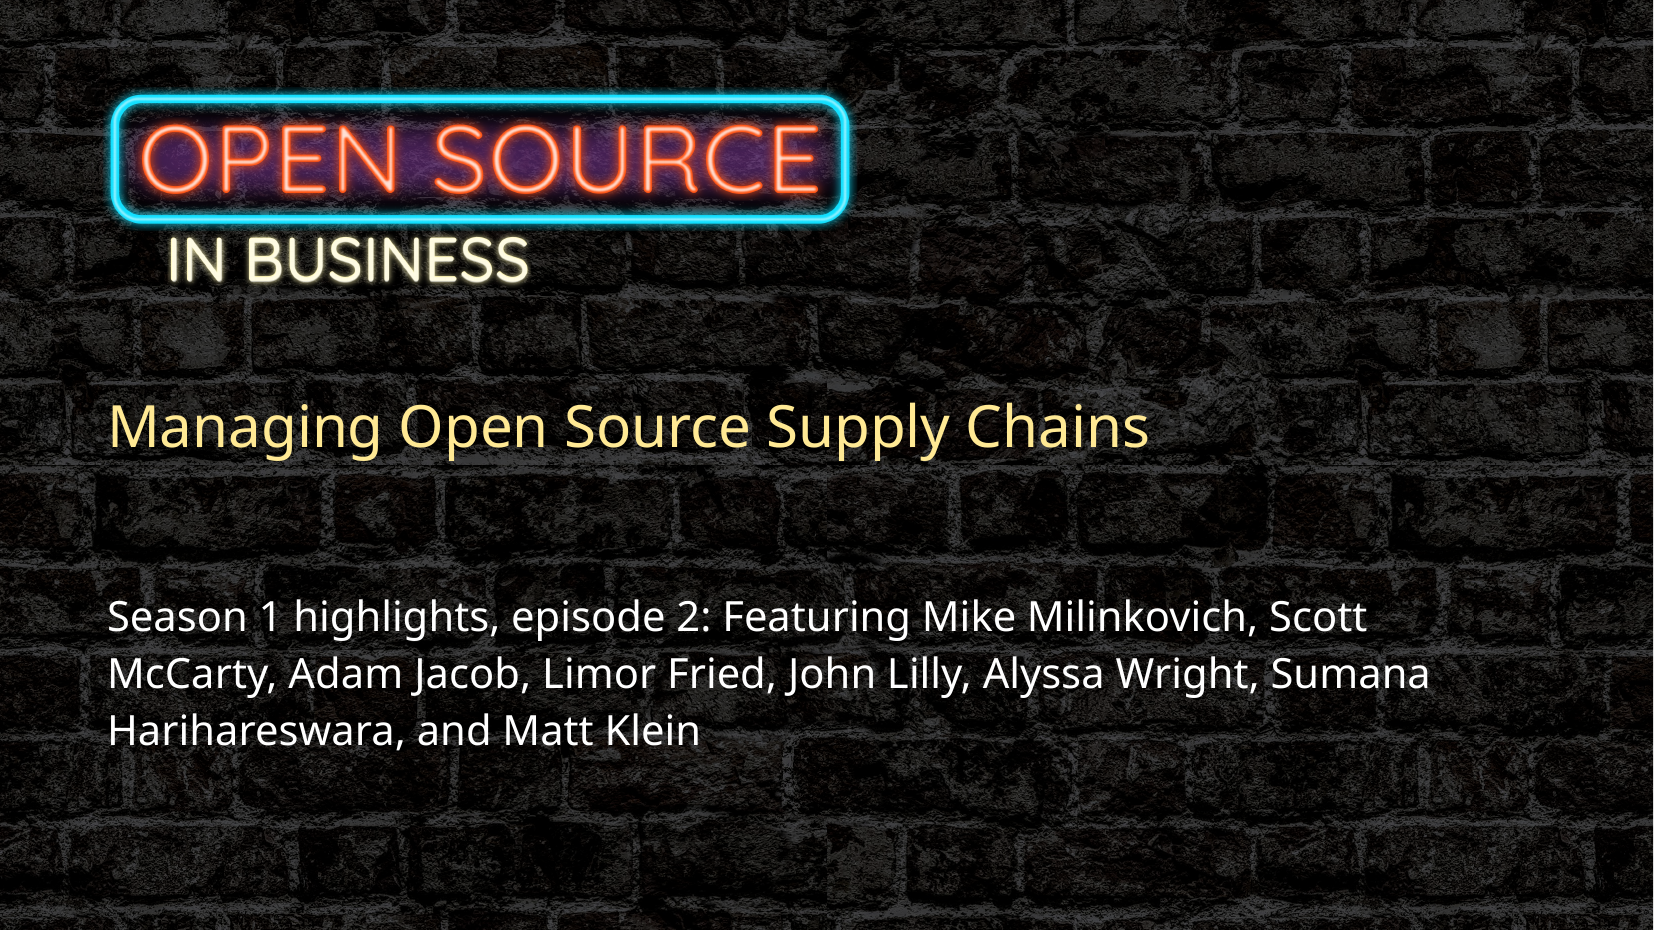

# Managing Open Source Supply Chains
Season 1 highlights, episode 2: Featuring Mike Milinkovich, Scott McCarty, Adam Jacob, Limor Fried, John Lilly, Alyssa Wright, Sumana Harihareswara, and Matt Klein